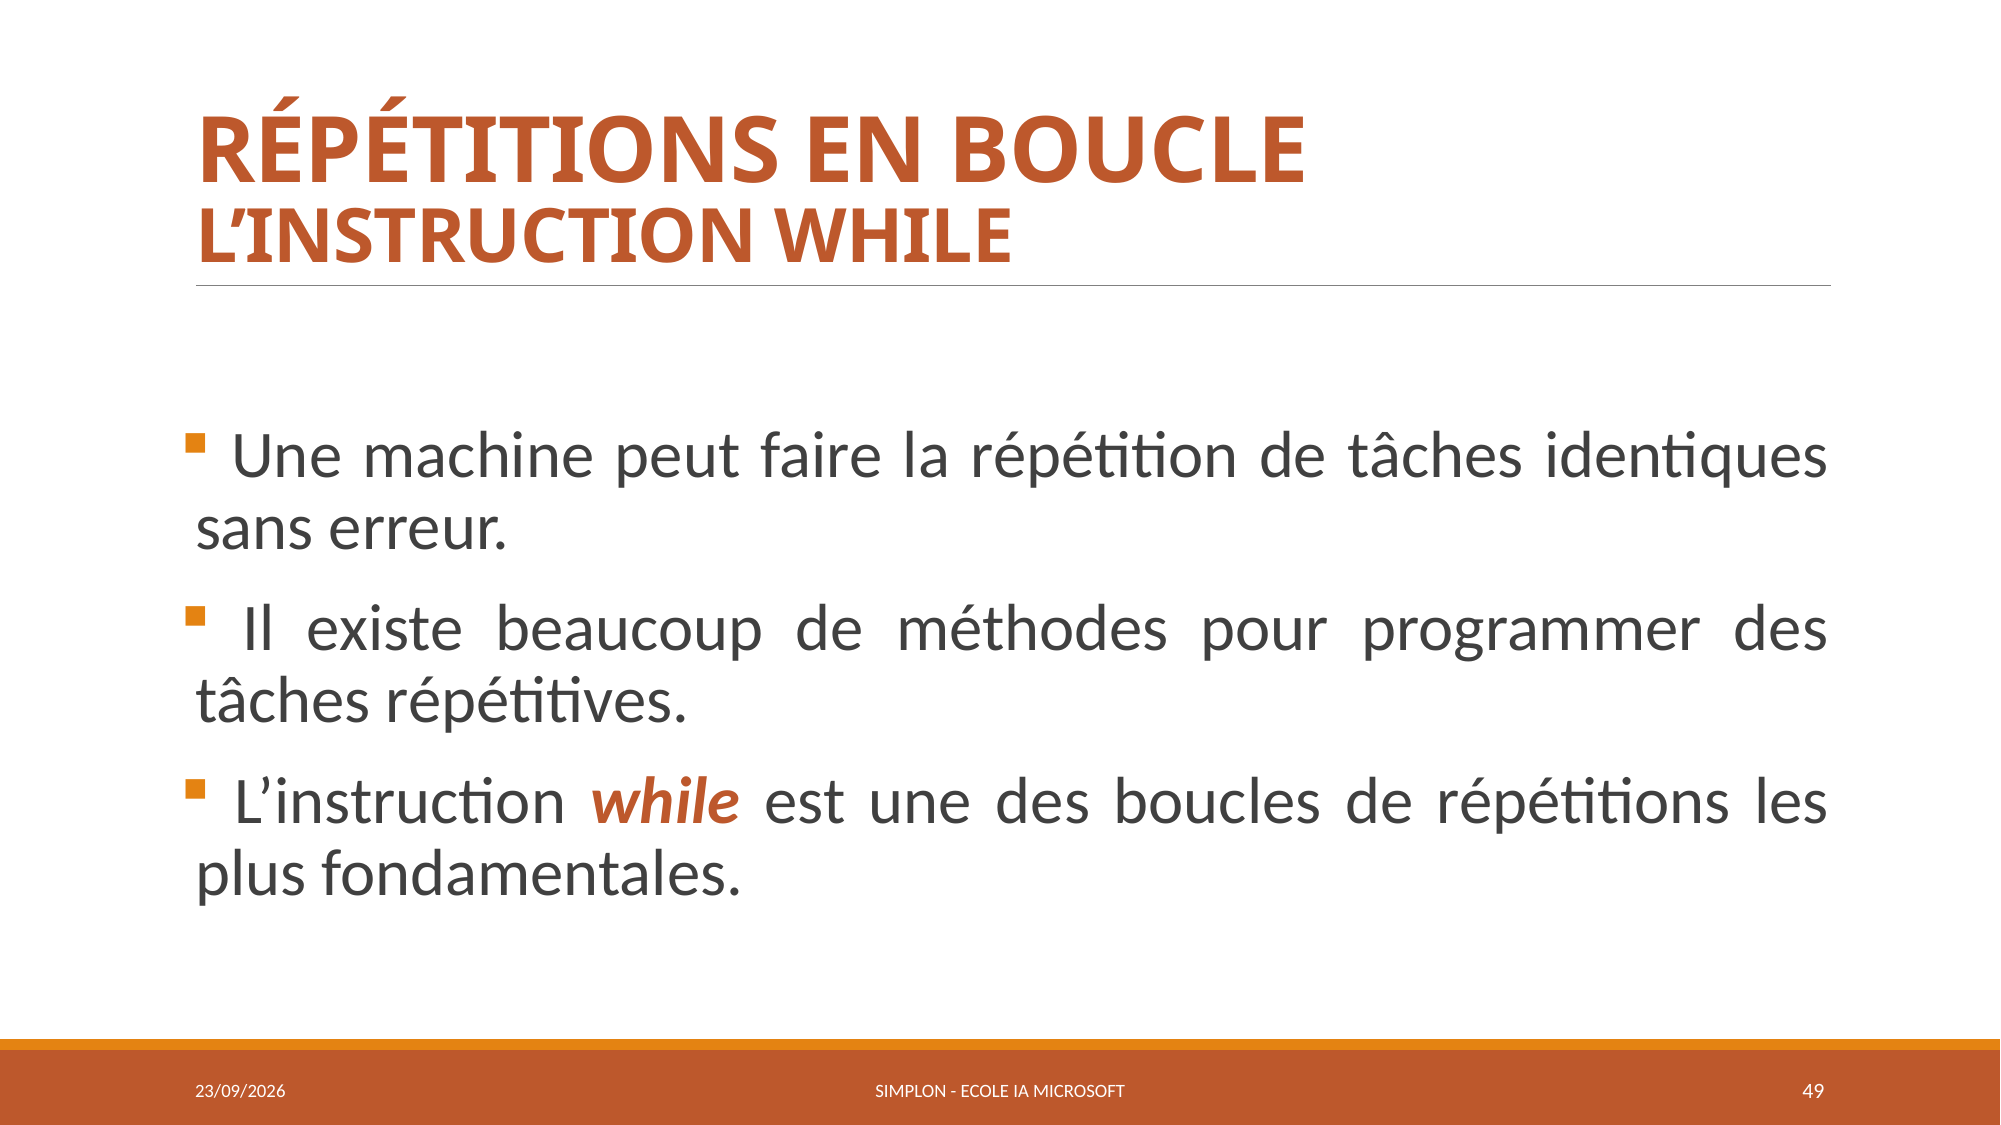

# RÉPÉTITIONS EN BOUCLE L’INSTRUCTION WHILE
 Une machine peut faire la répétition de tâches identiques sans erreur.
 Il existe beaucoup de méthodes pour programmer des tâches répétitives.
 L’instruction while est une des boucles de répétitions les plus fondamentales.
Simplon - Ecole IA Microsoft